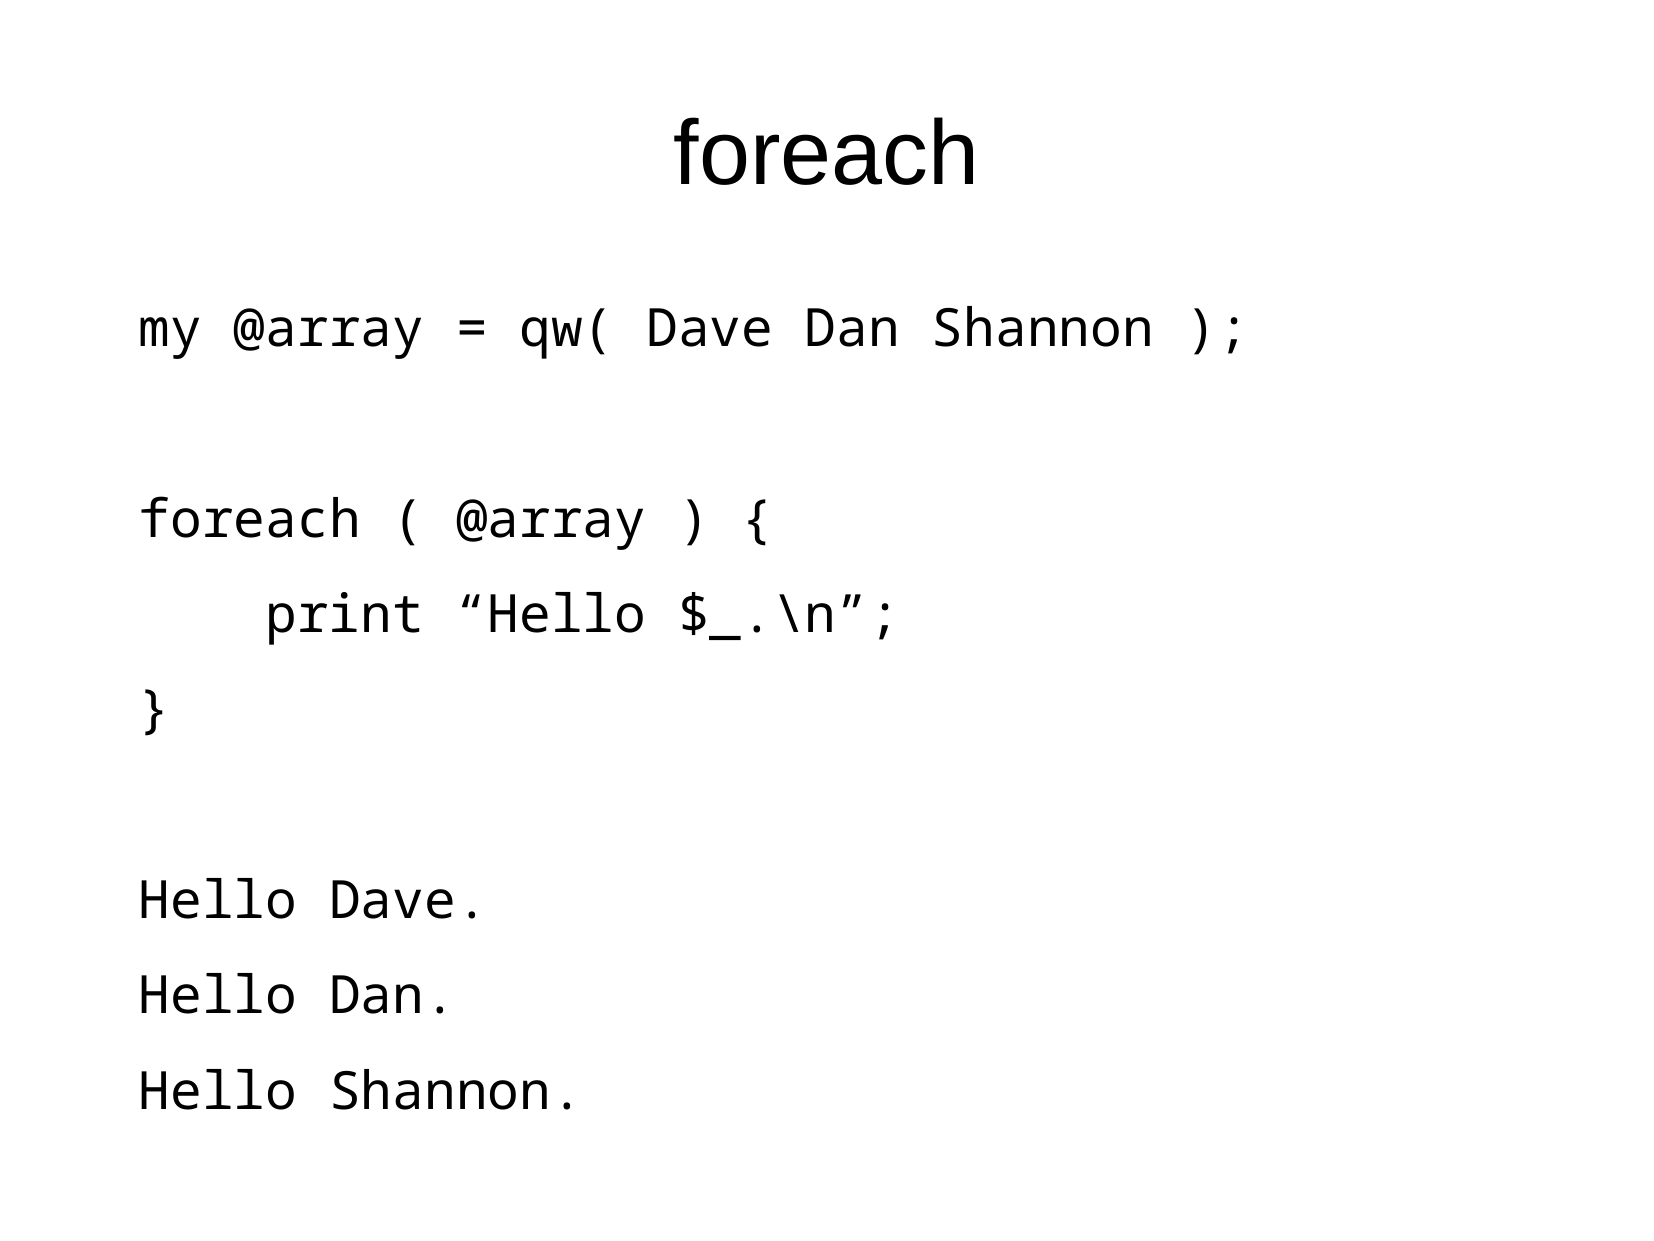

# foreach
my @array = qw( Dave Dan Shannon );
foreach ( @array ) {
 print “Hello $_.\n”;
}
Hello Dave.
Hello Dan.
Hello Shannon.